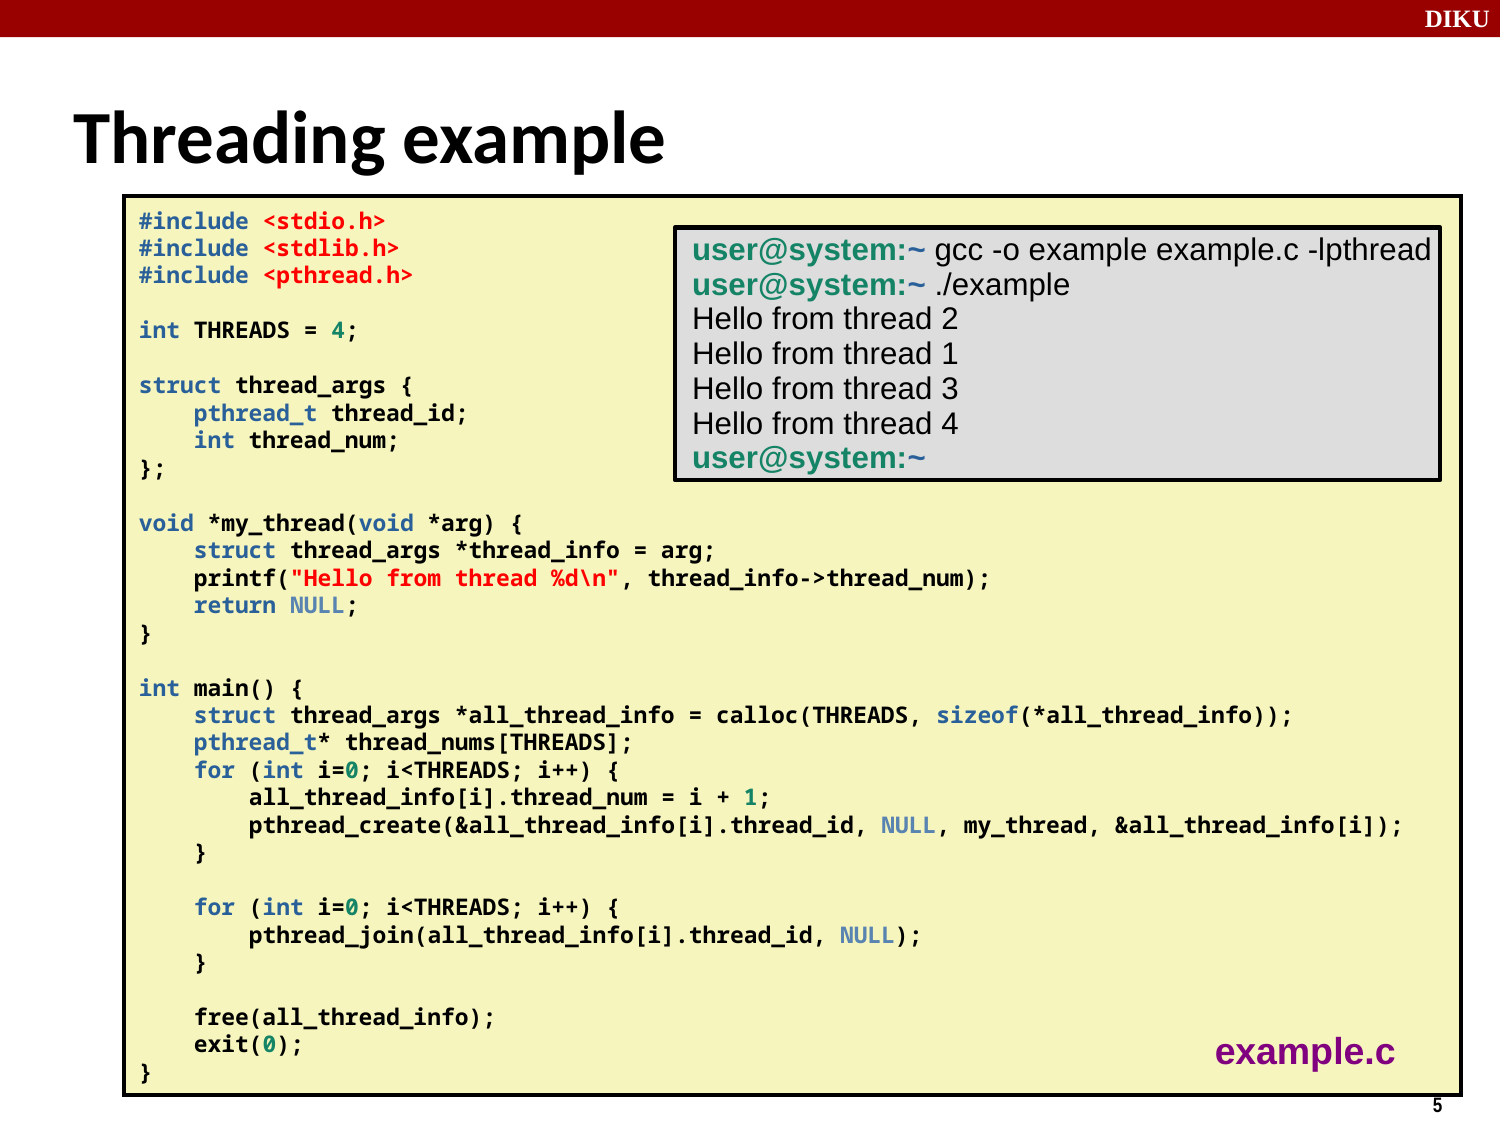

Threading example
#include <stdio.h>
#include <stdlib.h>
#include <pthread.h>
int THREADS = 4;
struct thread_args {
 pthread_t thread_id;
 int thread_num;
};
void *my_thread(void *arg) {
 struct thread_args *thread_info = arg;
 printf("Hello from thread %d\n", thread_info->thread_num);
 return NULL;
}
int main() {
 struct thread_args *all_thread_info = calloc(THREADS, sizeof(*all_thread_info));
 pthread_t* thread_nums[THREADS];
 for (int i=0; i<THREADS; i++) {
 all_thread_info[i].thread_num = i + 1;
 pthread_create(&all_thread_info[i].thread_id, NULL, my_thread, &all_thread_info[i]);
 }
 for (int i=0; i<THREADS; i++) {
 pthread_join(all_thread_info[i].thread_id, NULL);
 }
 free(all_thread_info);
 exit(0);
}
user@system:~ gcc -o example example.c -lpthread
user@system:~ ./example
Hello from thread 2
Hello from thread 1
Hello from thread 3
Hello from thread 4
user@system:~
example.c